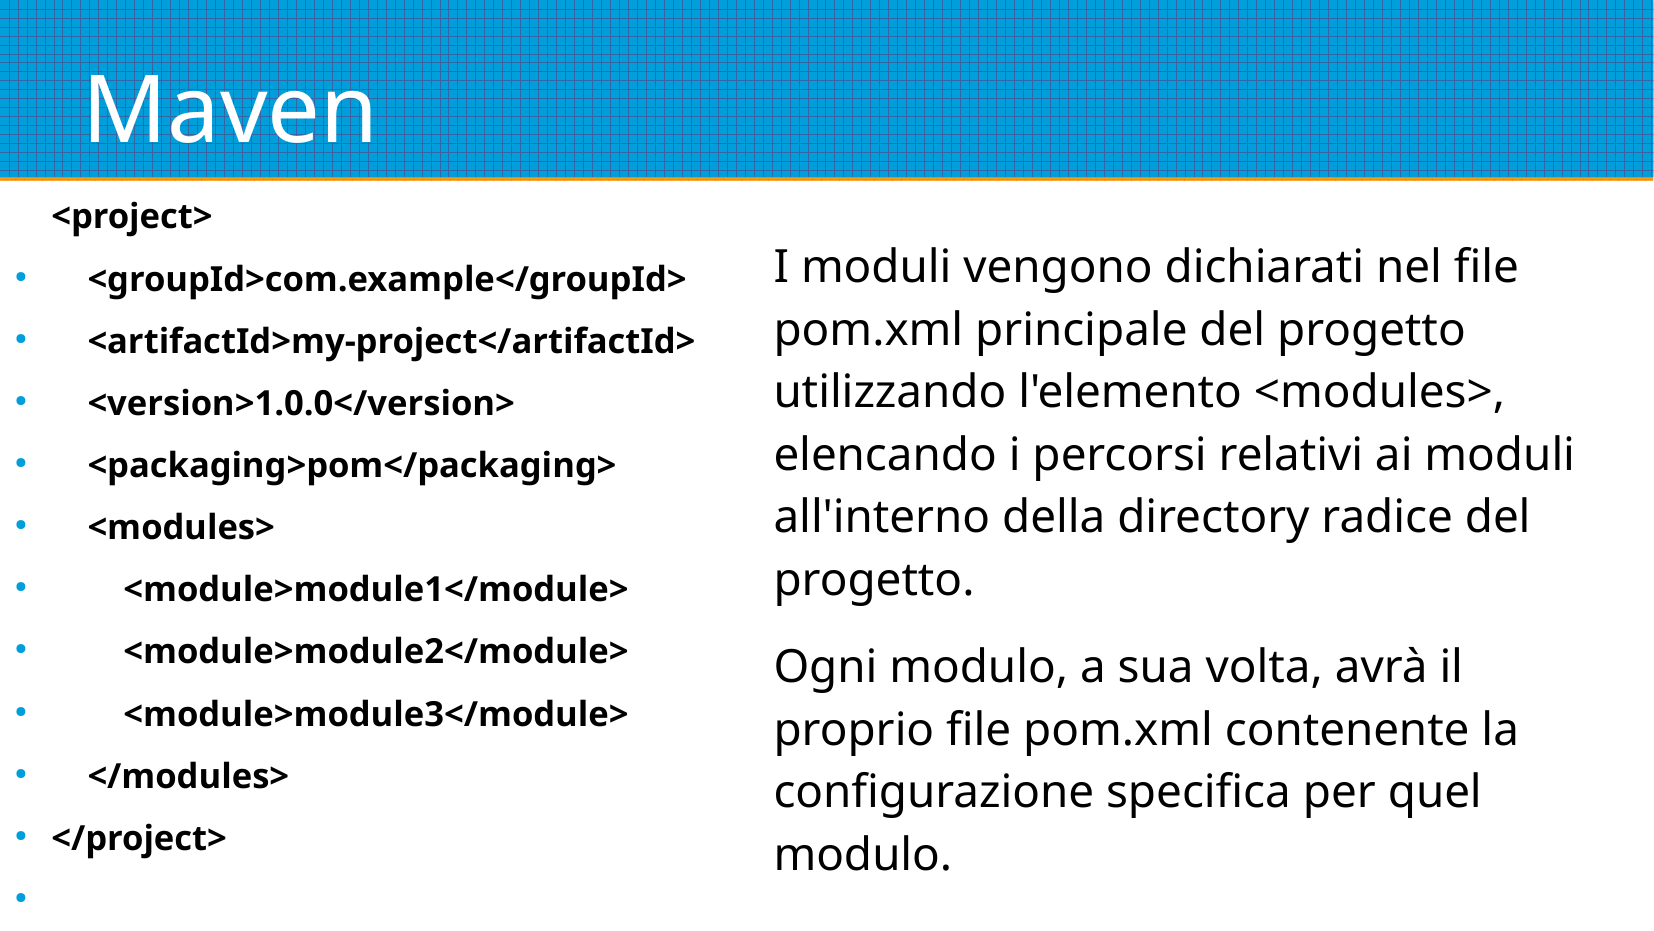

# Maven
<project>
 <groupId>com.example</groupId>
 <artifactId>my-project</artifactId>
 <version>1.0.0</version>
 <packaging>pom</packaging>
 <modules>
 <module>module1</module>
 <module>module2</module>
 <module>module3</module>
 </modules>
</project>
I moduli vengono dichiarati nel file pom.xml principale del progetto utilizzando l'elemento <modules>, elencando i percorsi relativi ai moduli all'interno della directory radice del progetto.
Ogni modulo, a sua volta, avrà il proprio file pom.xml contenente la configurazione specifica per quel modulo.